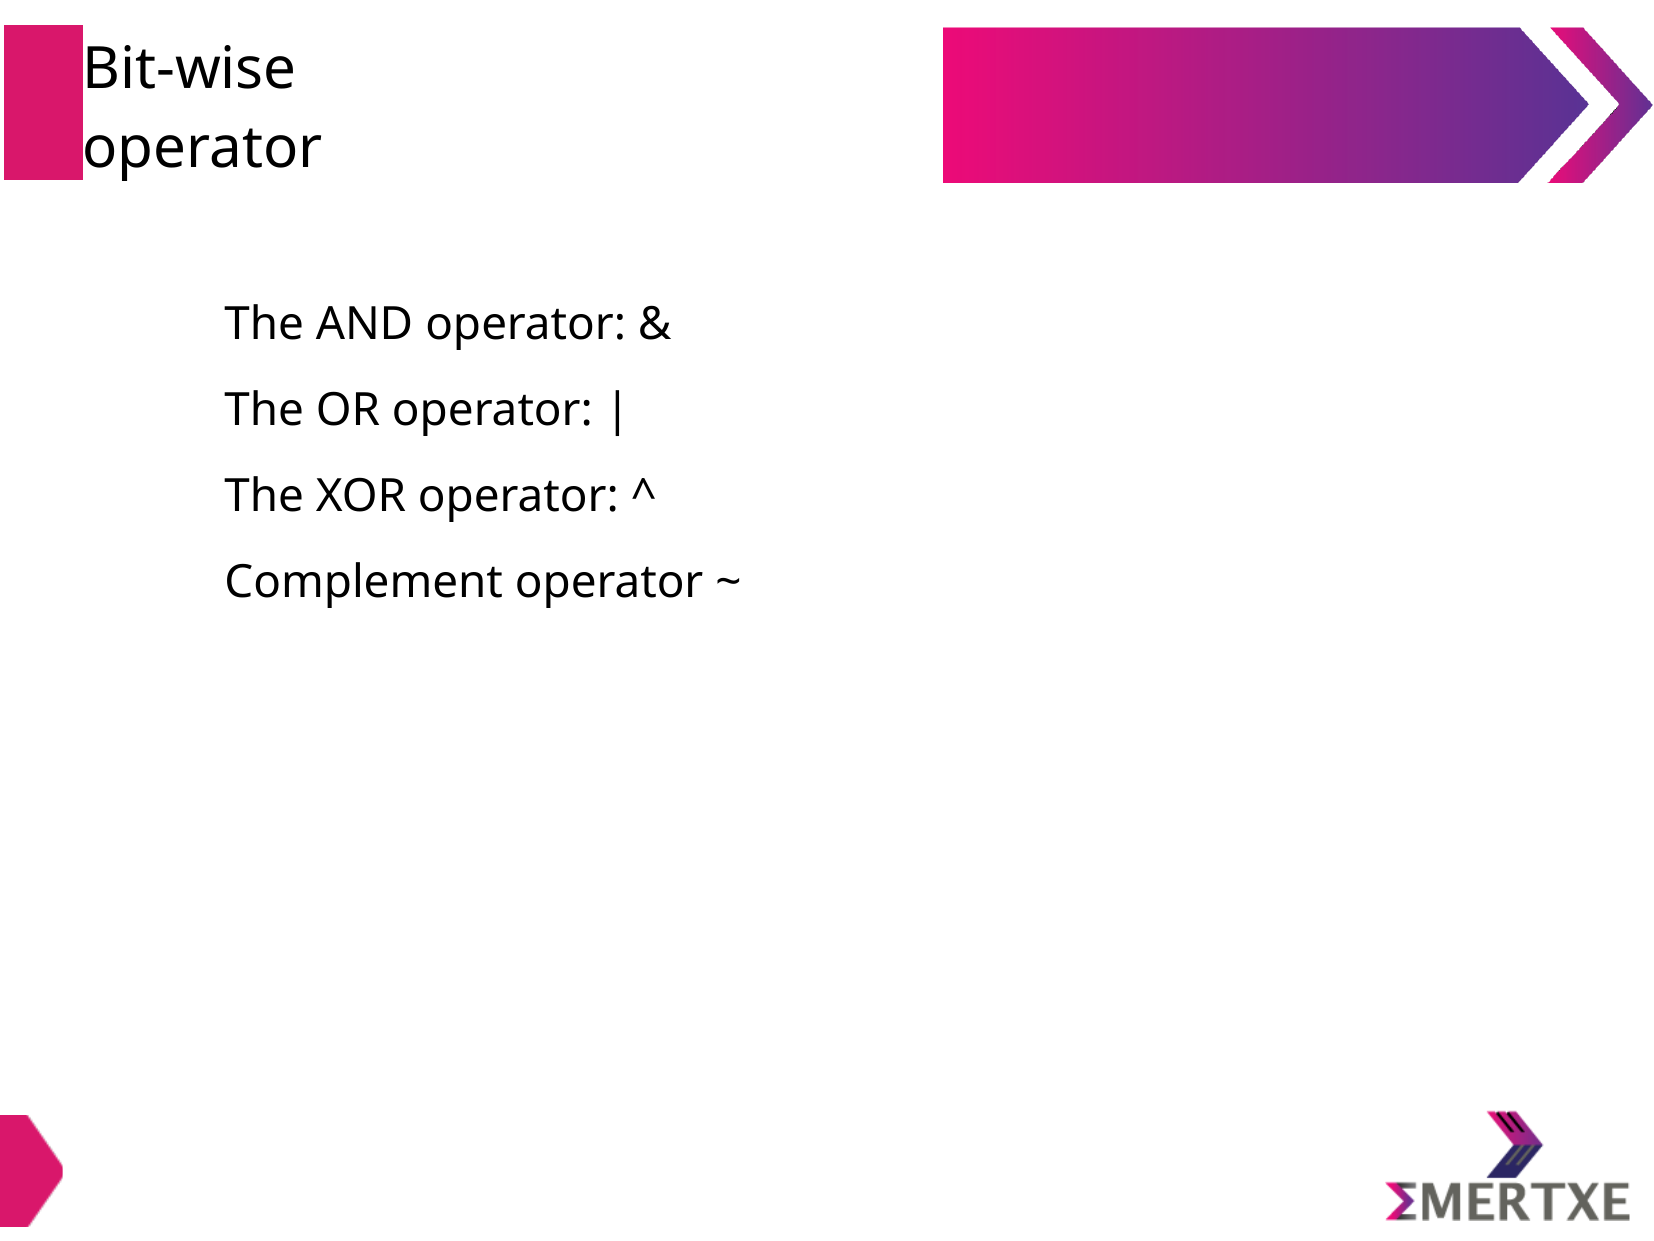

# Bit-wise operator
The AND operator: &
The OR operator: |
The XOR operator: ^
Complement operator ~